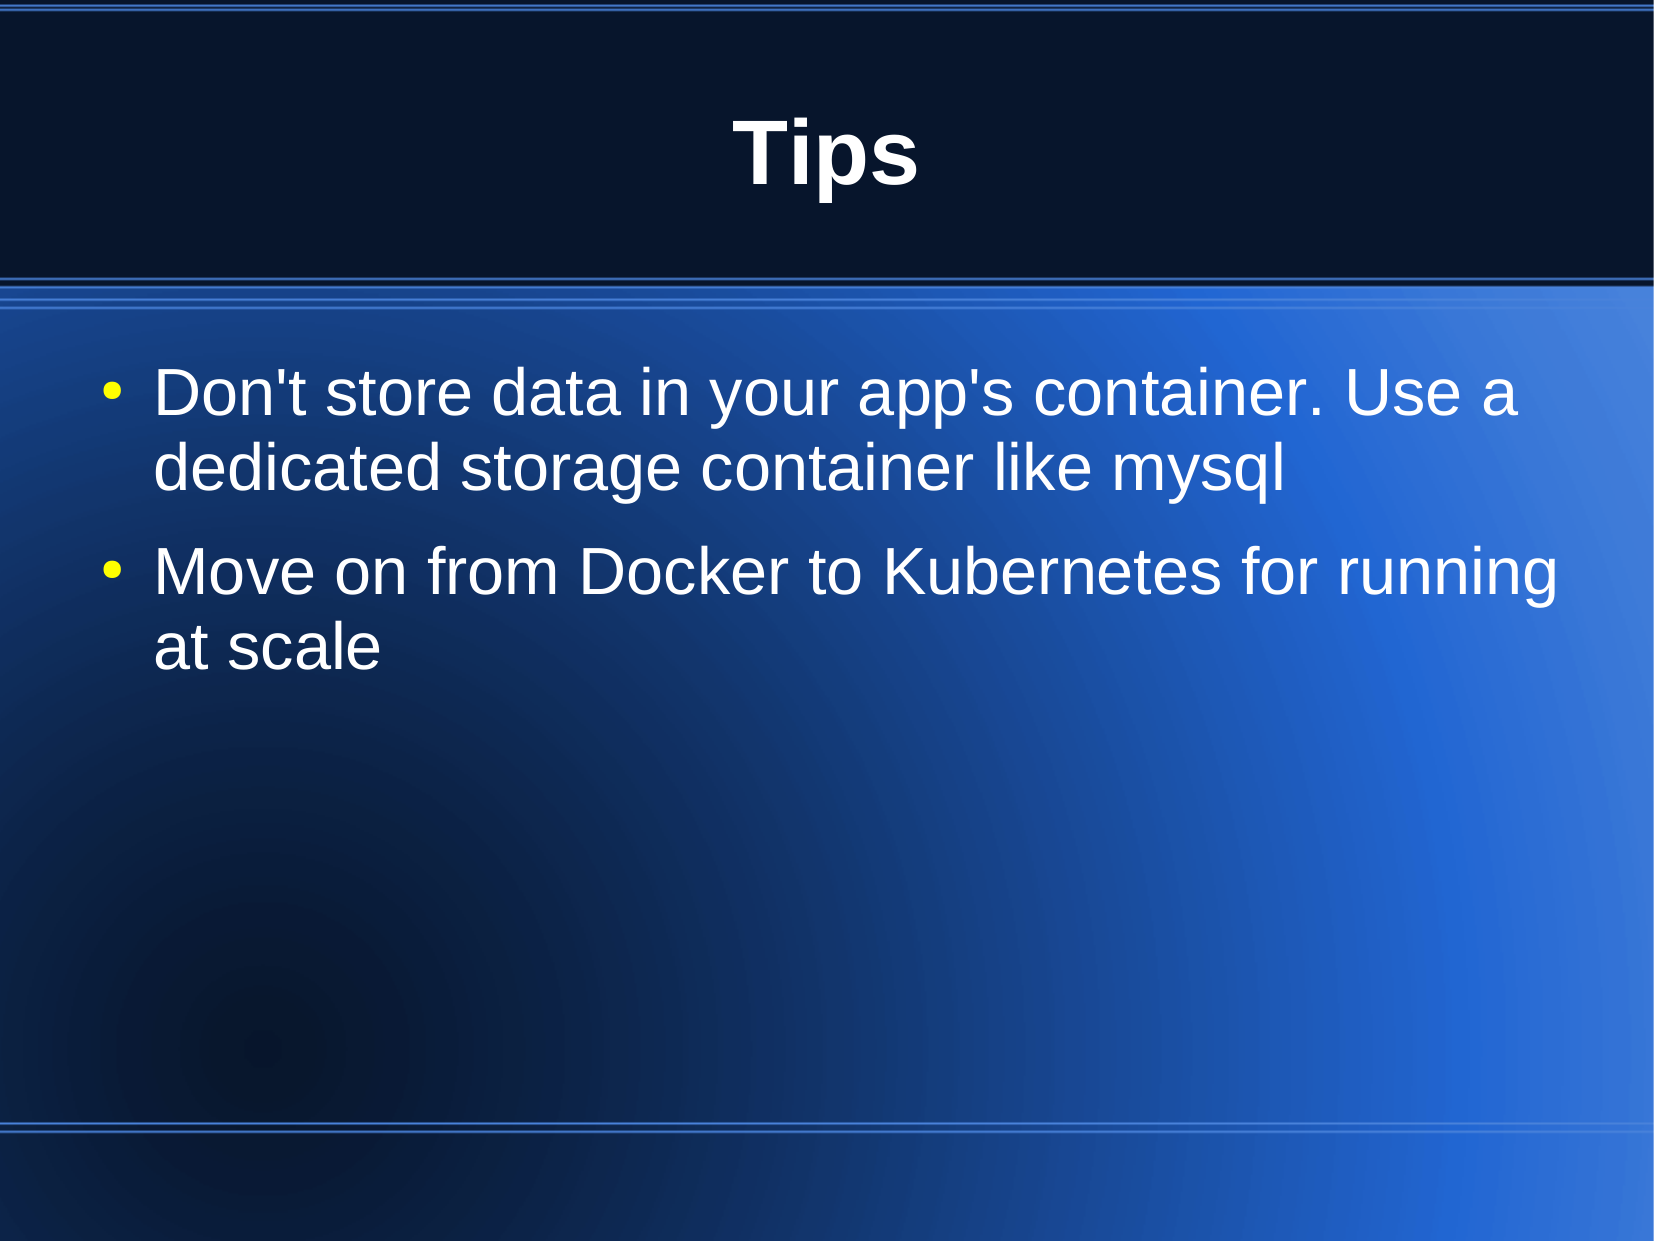

# Tips
Don't store data in your app's container. Use a dedicated storage container like mysql
Move on from Docker to Kubernetes for running at scale